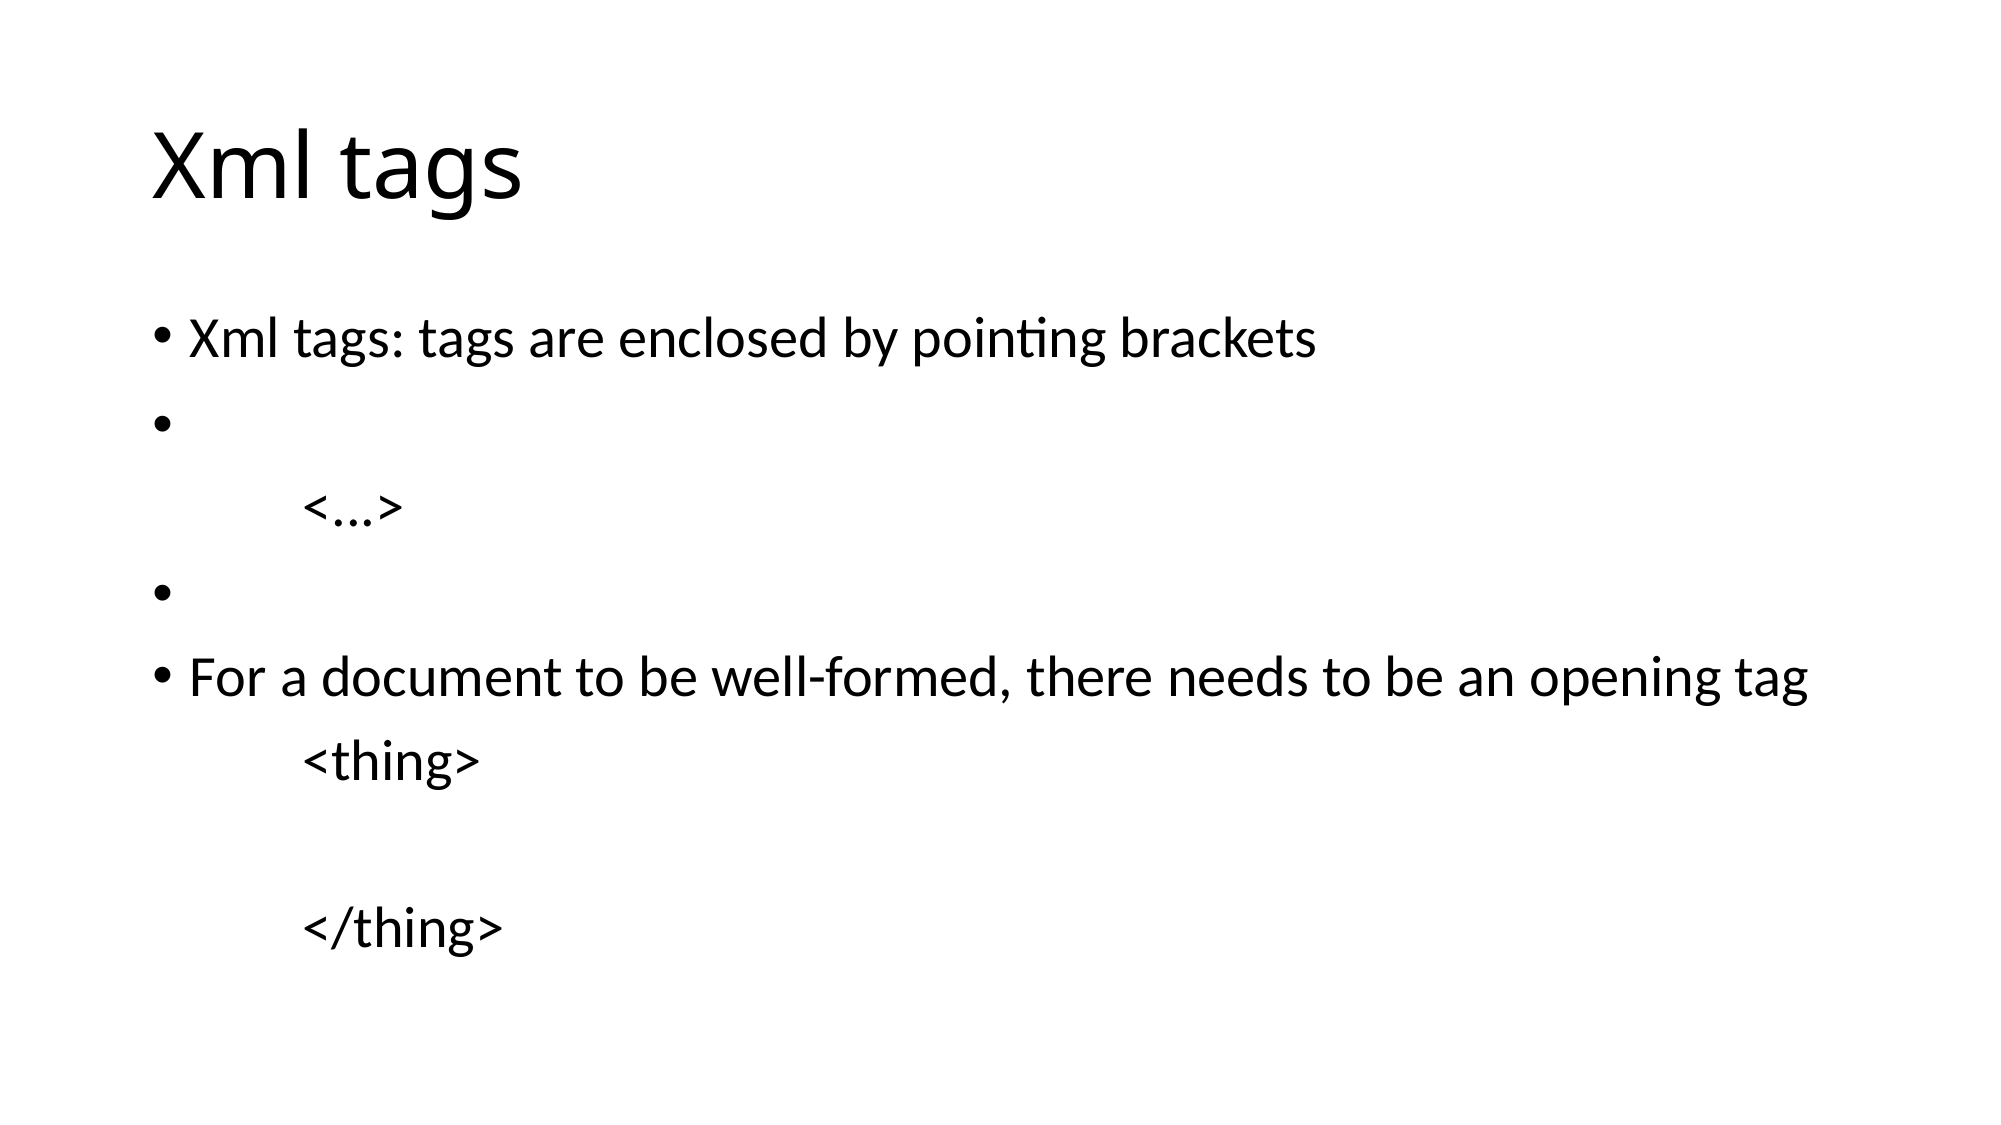

# Xml tags
Xml tags: tags are enclosed by pointing brackets
		<...>
For a document to be well-formed, there needs to be an opening tag
		<thing>
		</thing>